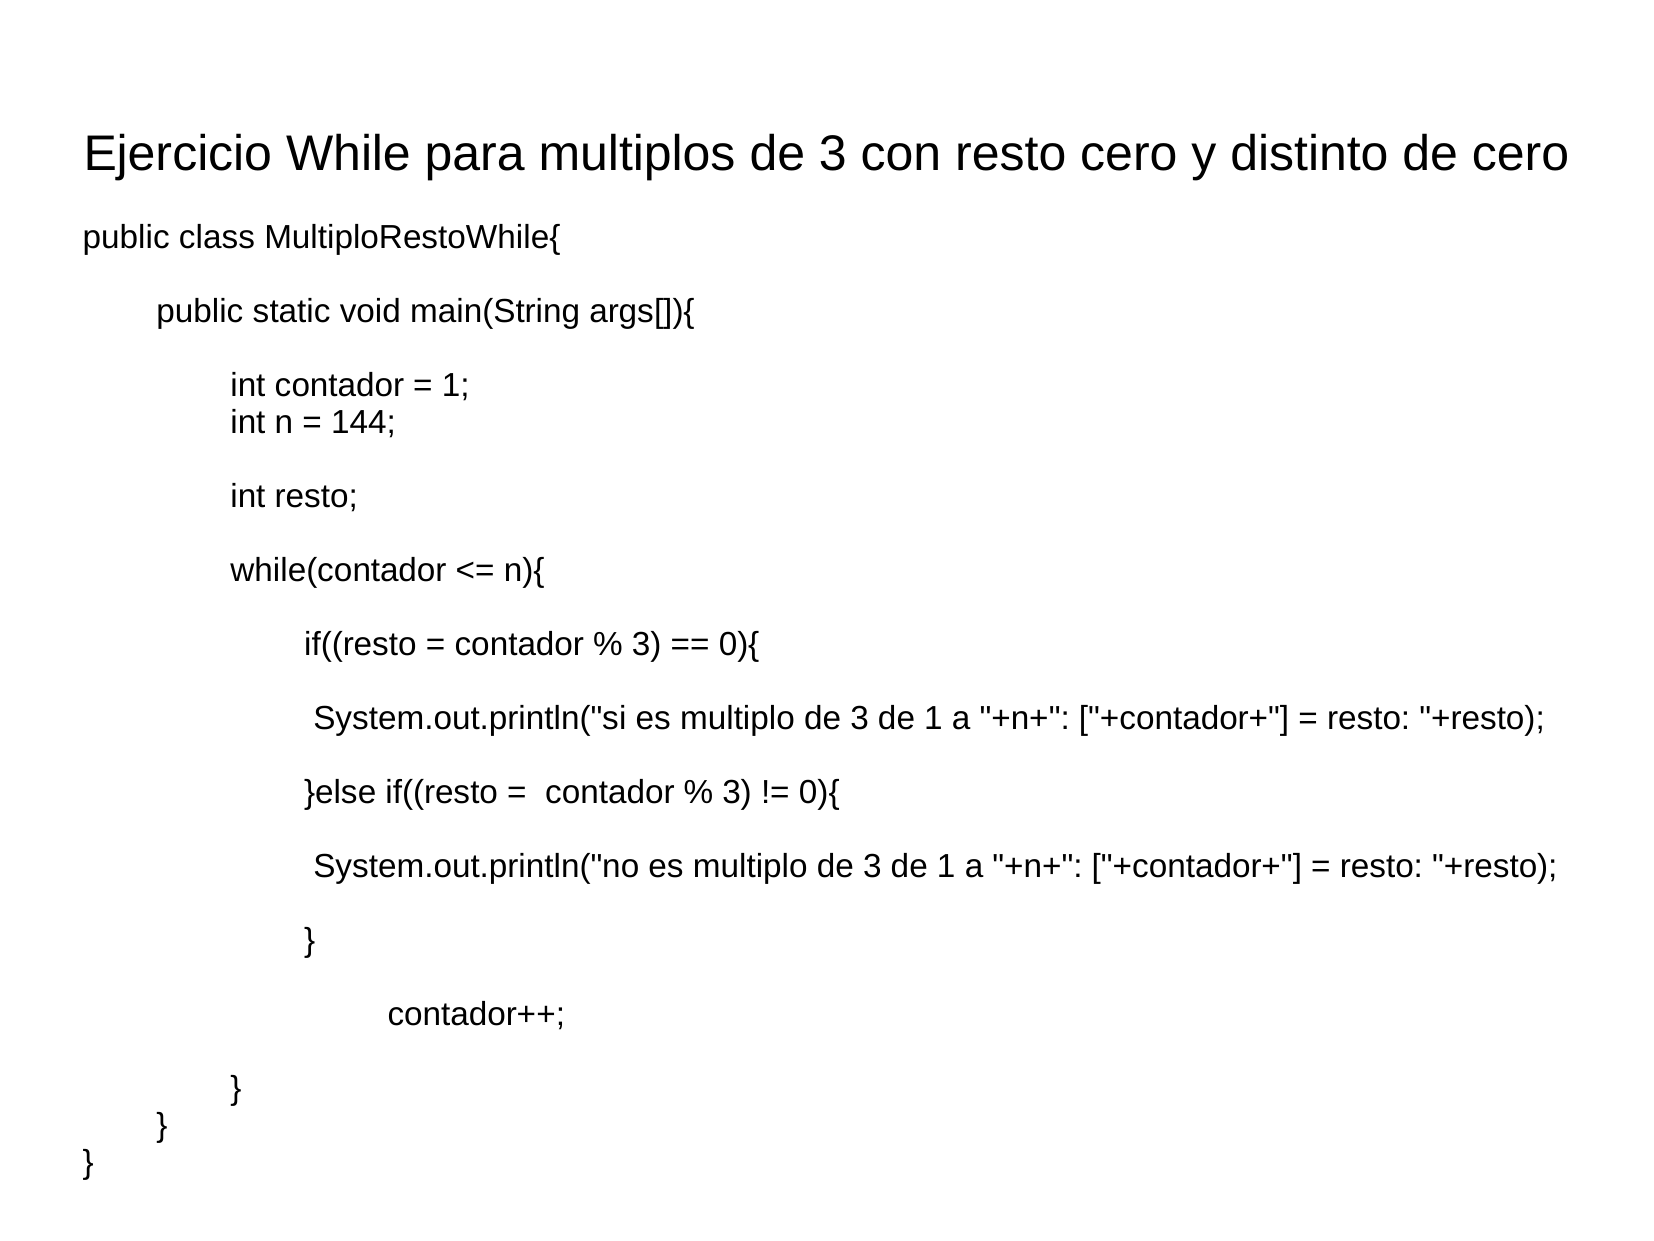

# Ejercicio While para multiplos de 3 con resto cero y distinto de cero
public class MultiploRestoWhile{
	public static void main(String args[]){
		int contador = 1;
		int n = 144;
		int resto;
		while(contador <= n){
			if((resto = contador % 3) == 0){
			 System.out.println("si es multiplo de 3 de 1 a "+n+": ["+contador+"] = resto: "+resto);
			}else if((resto = contador % 3) != 0){
			 System.out.println("no es multiplo de 3 de 1 a "+n+": ["+contador+"] = resto: "+resto);
			}
			 contador++;
		}
	}
}